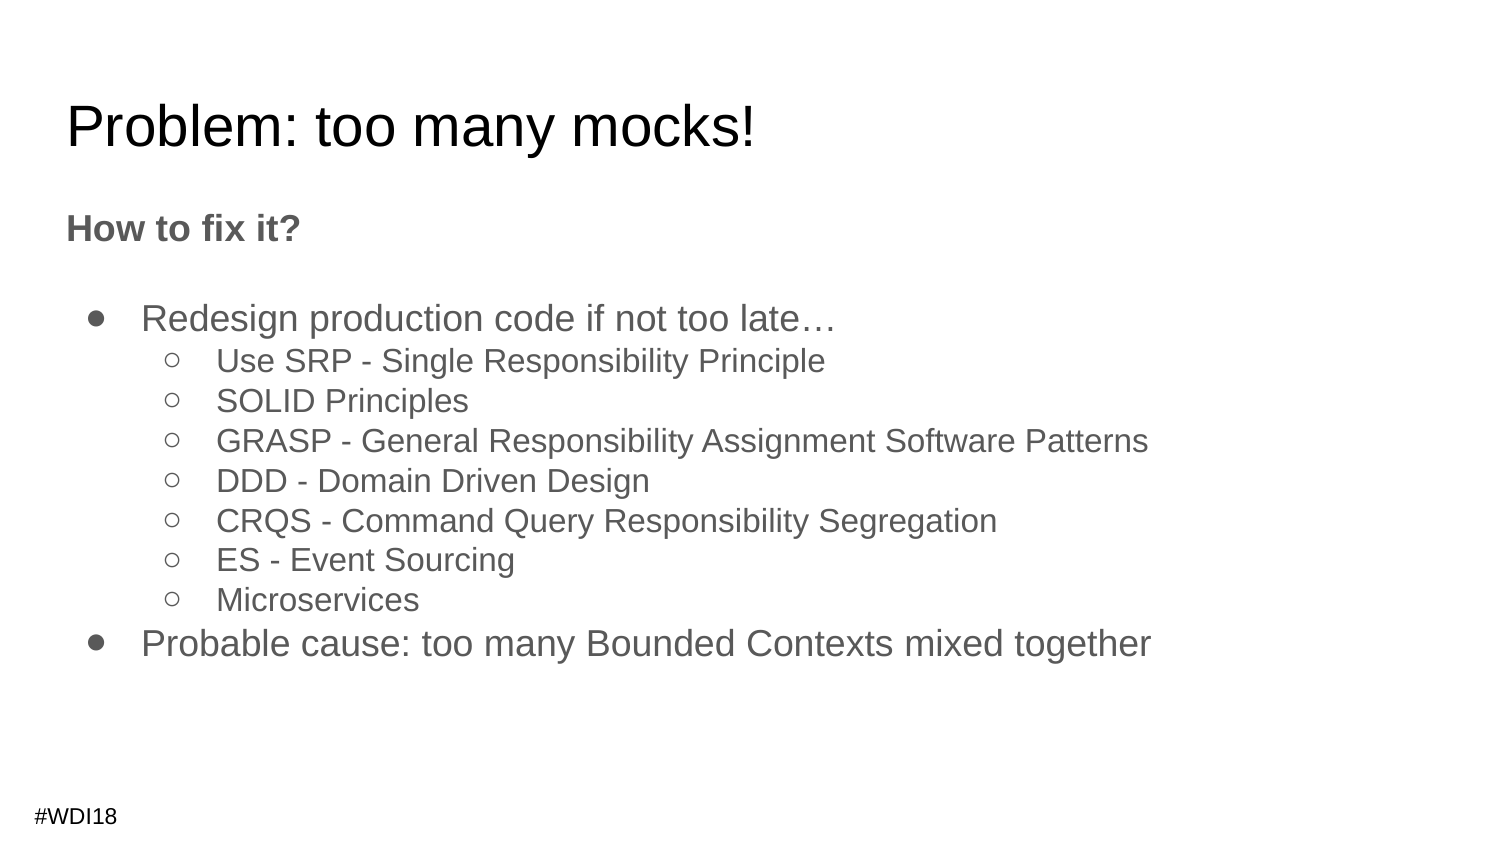

# Problem: too many mocks!
How to fix it?
Redesign production code if not too late…
Use SRP - Single Responsibility Principle
SOLID Principles
GRASP - General Responsibility Assignment Software Patterns
DDD - Domain Driven Design
CRQS - Command Query Responsibility Segregation
ES - Event Sourcing
Microservices
Probable cause: too many Bounded Contexts mixed together
 #WDI18